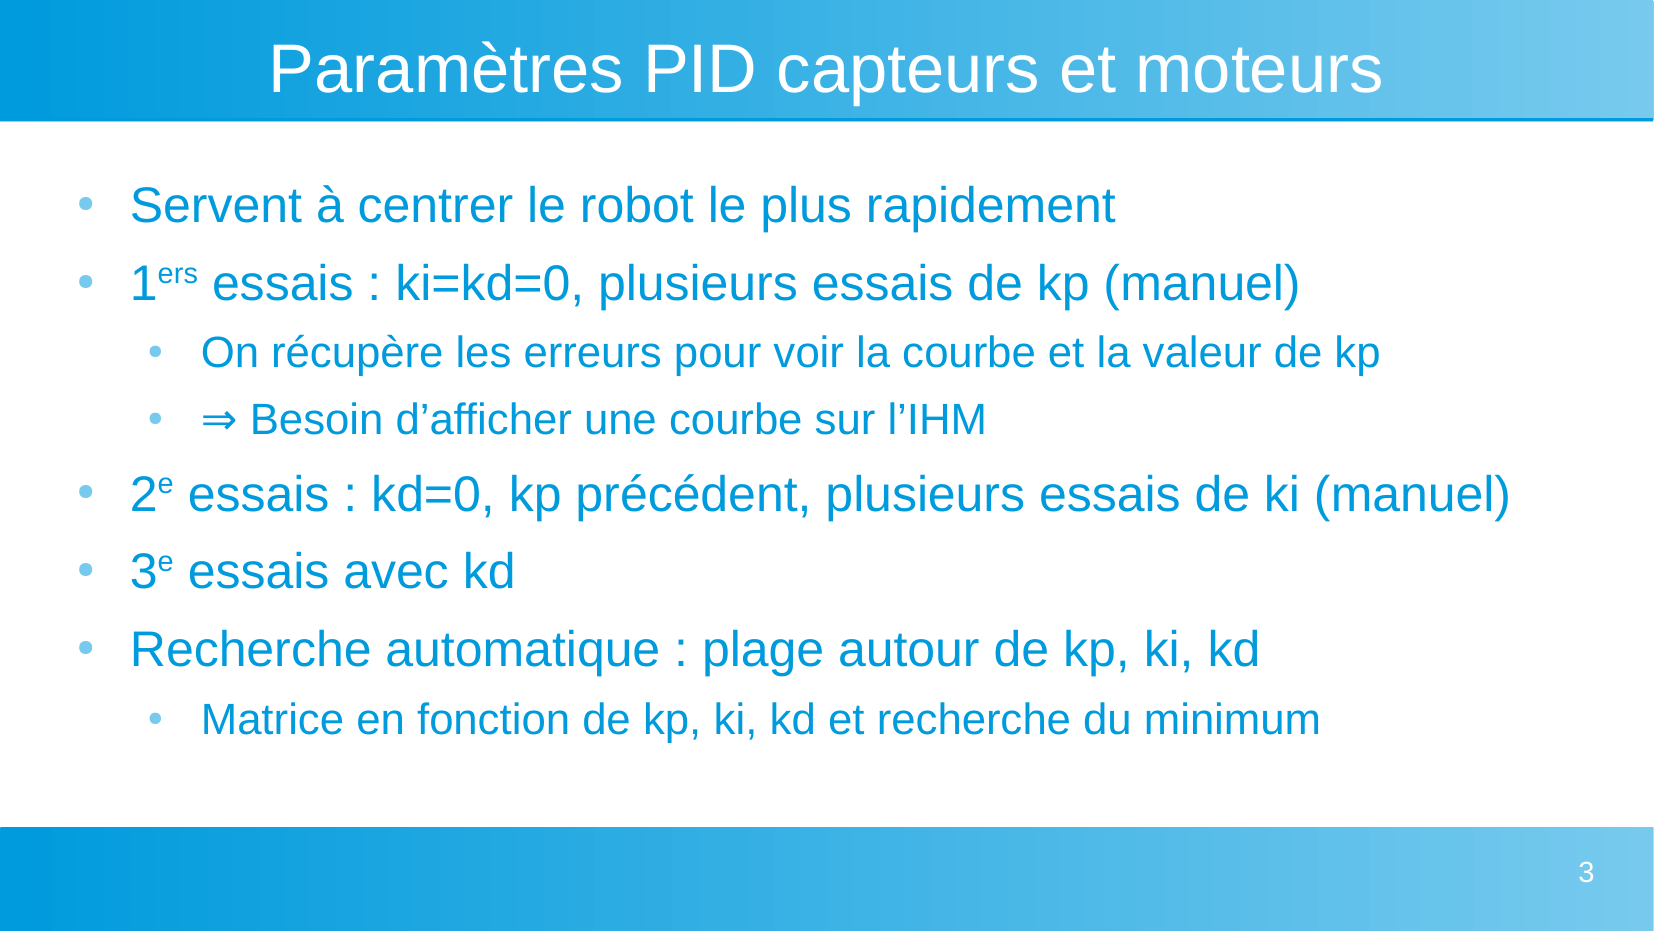

# Paramètres PID capteurs et moteurs
Servent à centrer le robot le plus rapidement
1ers essais : ki=kd=0, plusieurs essais de kp (manuel)
On récupère les erreurs pour voir la courbe et la valeur de kp
⇒ Besoin d’afficher une courbe sur l’IHM
2e essais : kd=0, kp précédent, plusieurs essais de ki (manuel)
3e essais avec kd
Recherche automatique : plage autour de kp, ki, kd
Matrice en fonction de kp, ki, kd et recherche du minimum
3